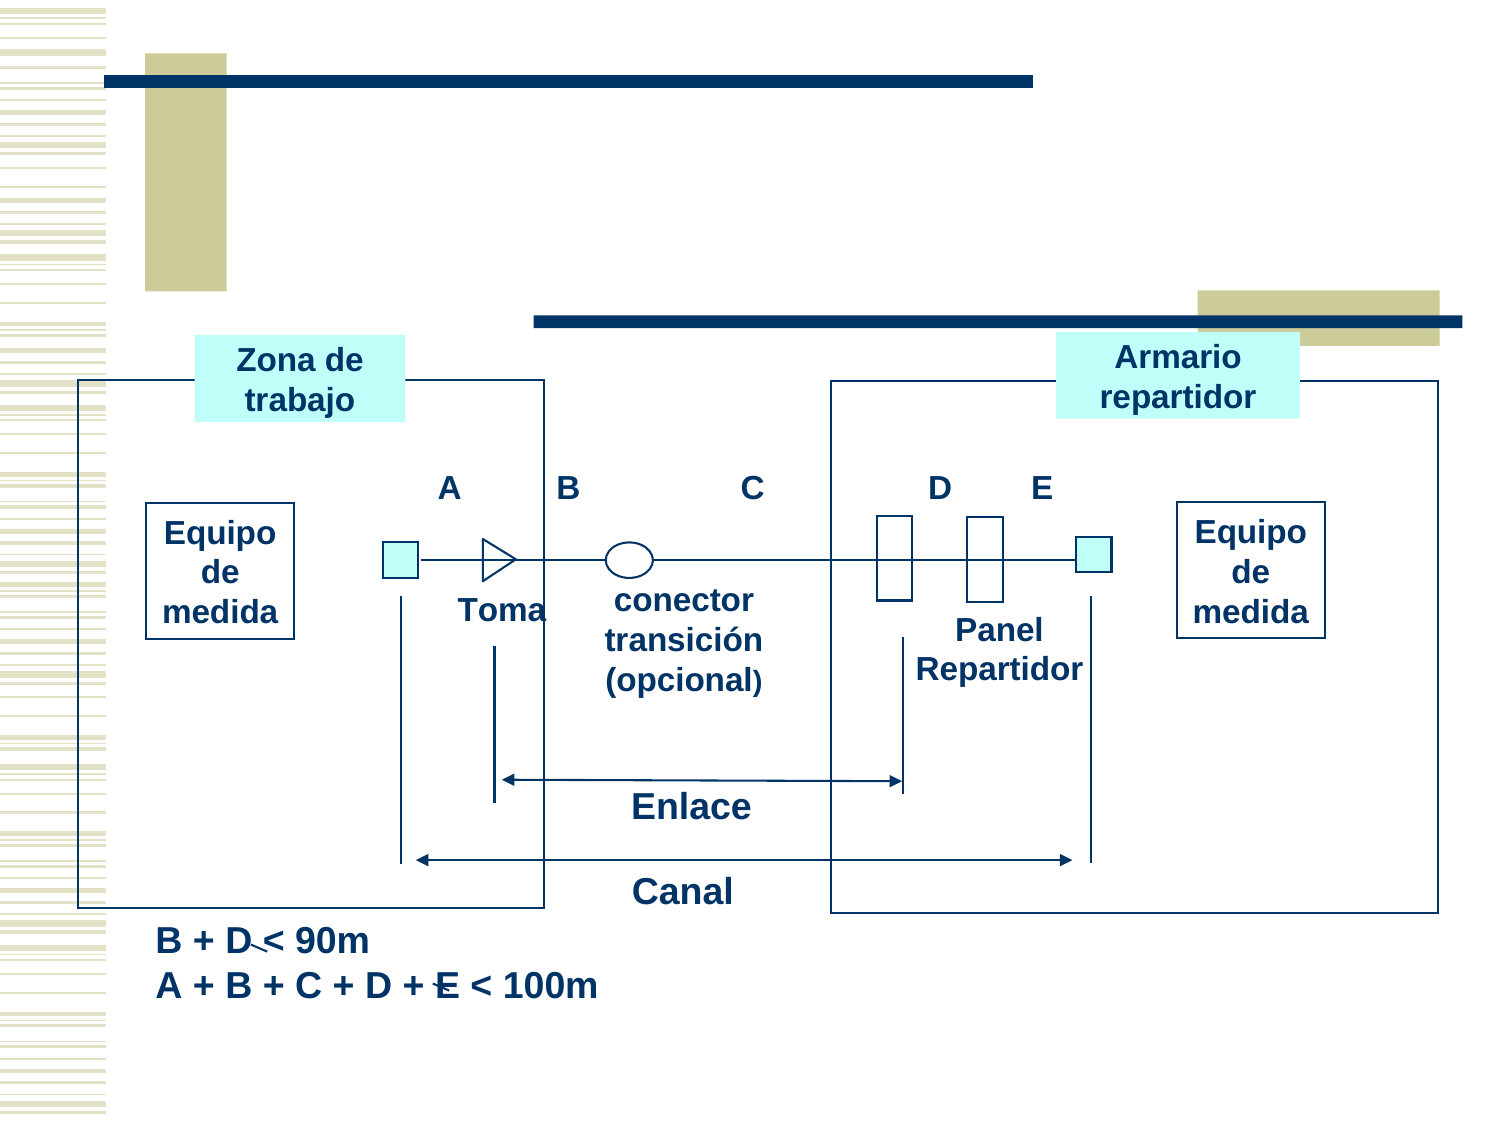

Armario
repartidor
Zona de
trabajo
A
B
C
D
E
Equipo
de
medida
Equipo
de
medida
Toma
conector
transición
(opcional)
Panel
Repartidor
Enlace
Canal
B + D < 90m
A + B + C + D + E < 100m